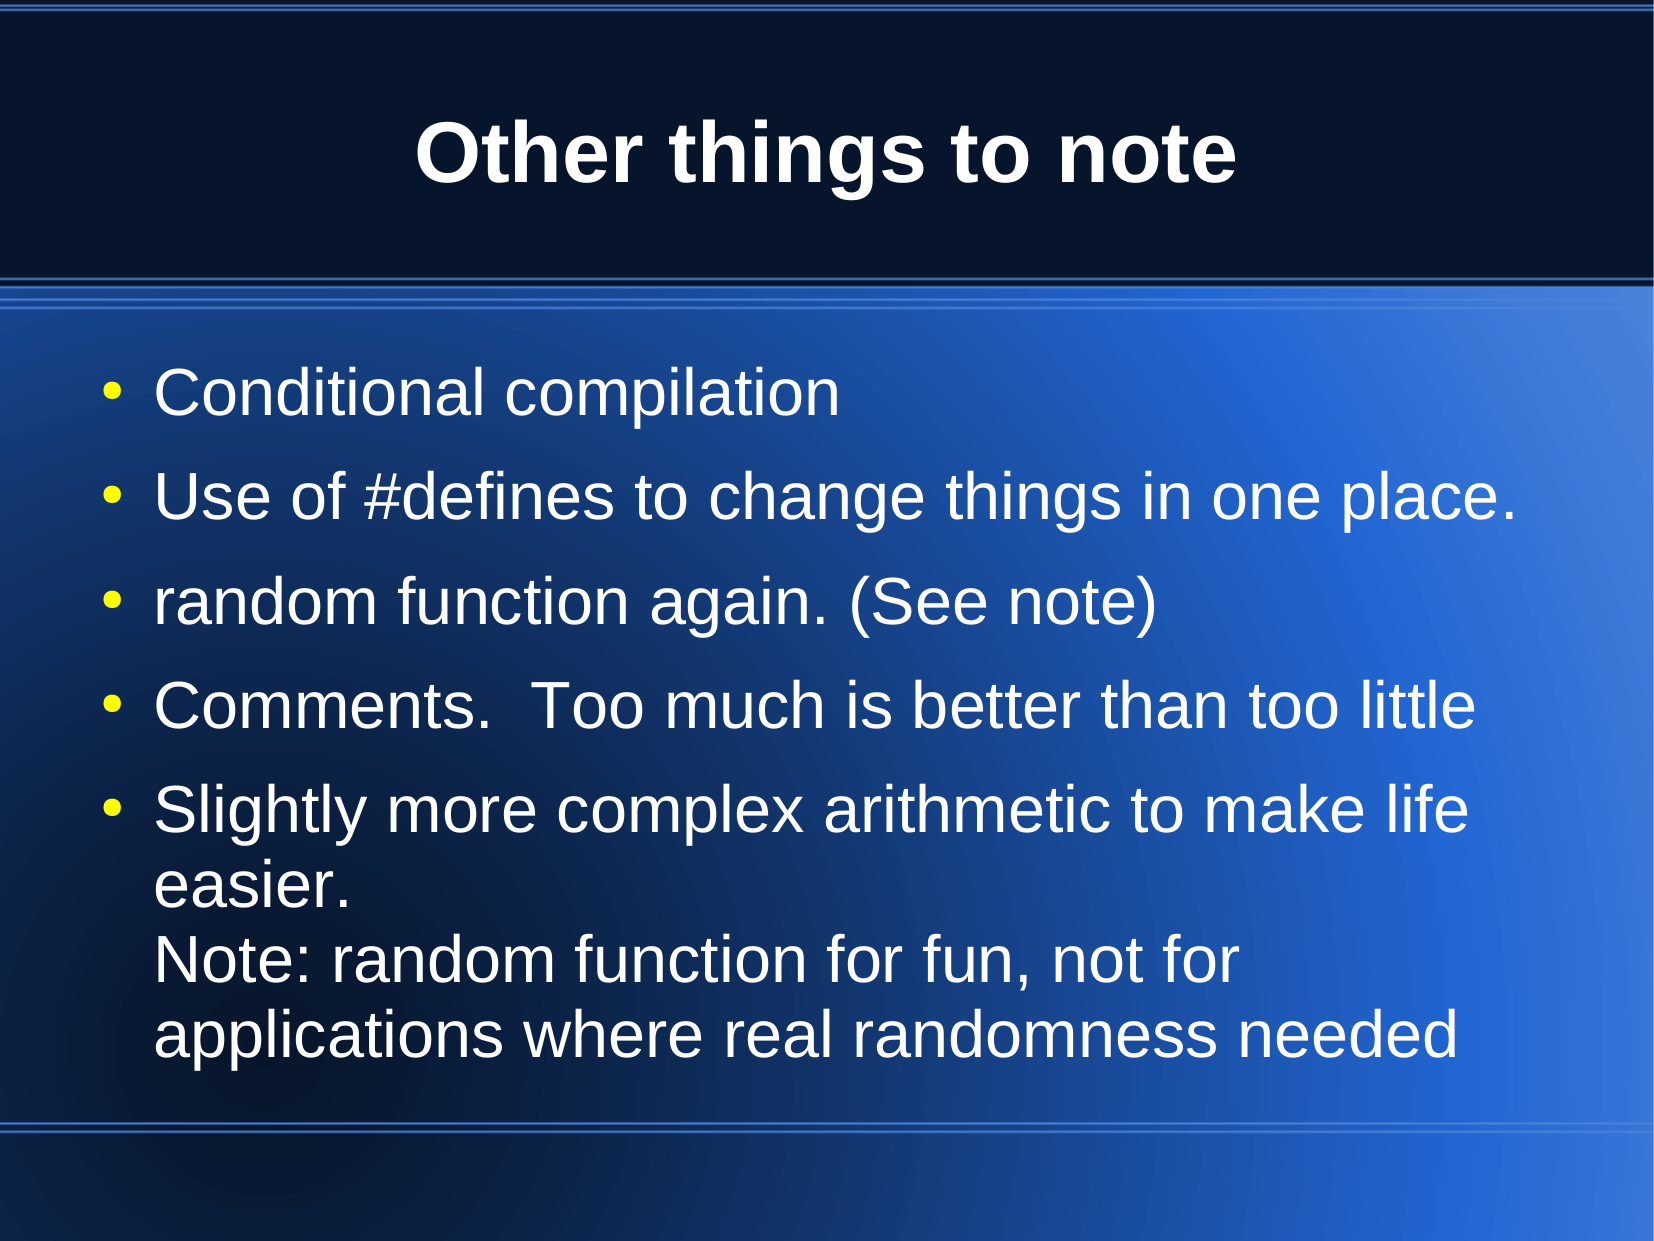

# Other things to note
Conditional compilation
Use of #defines to change things in one place.
random function again. (See note)
Comments. Too much is better than too little
Slightly more complex arithmetic to make life easier.
Note: random function for fun, not for applications where real randomness needed